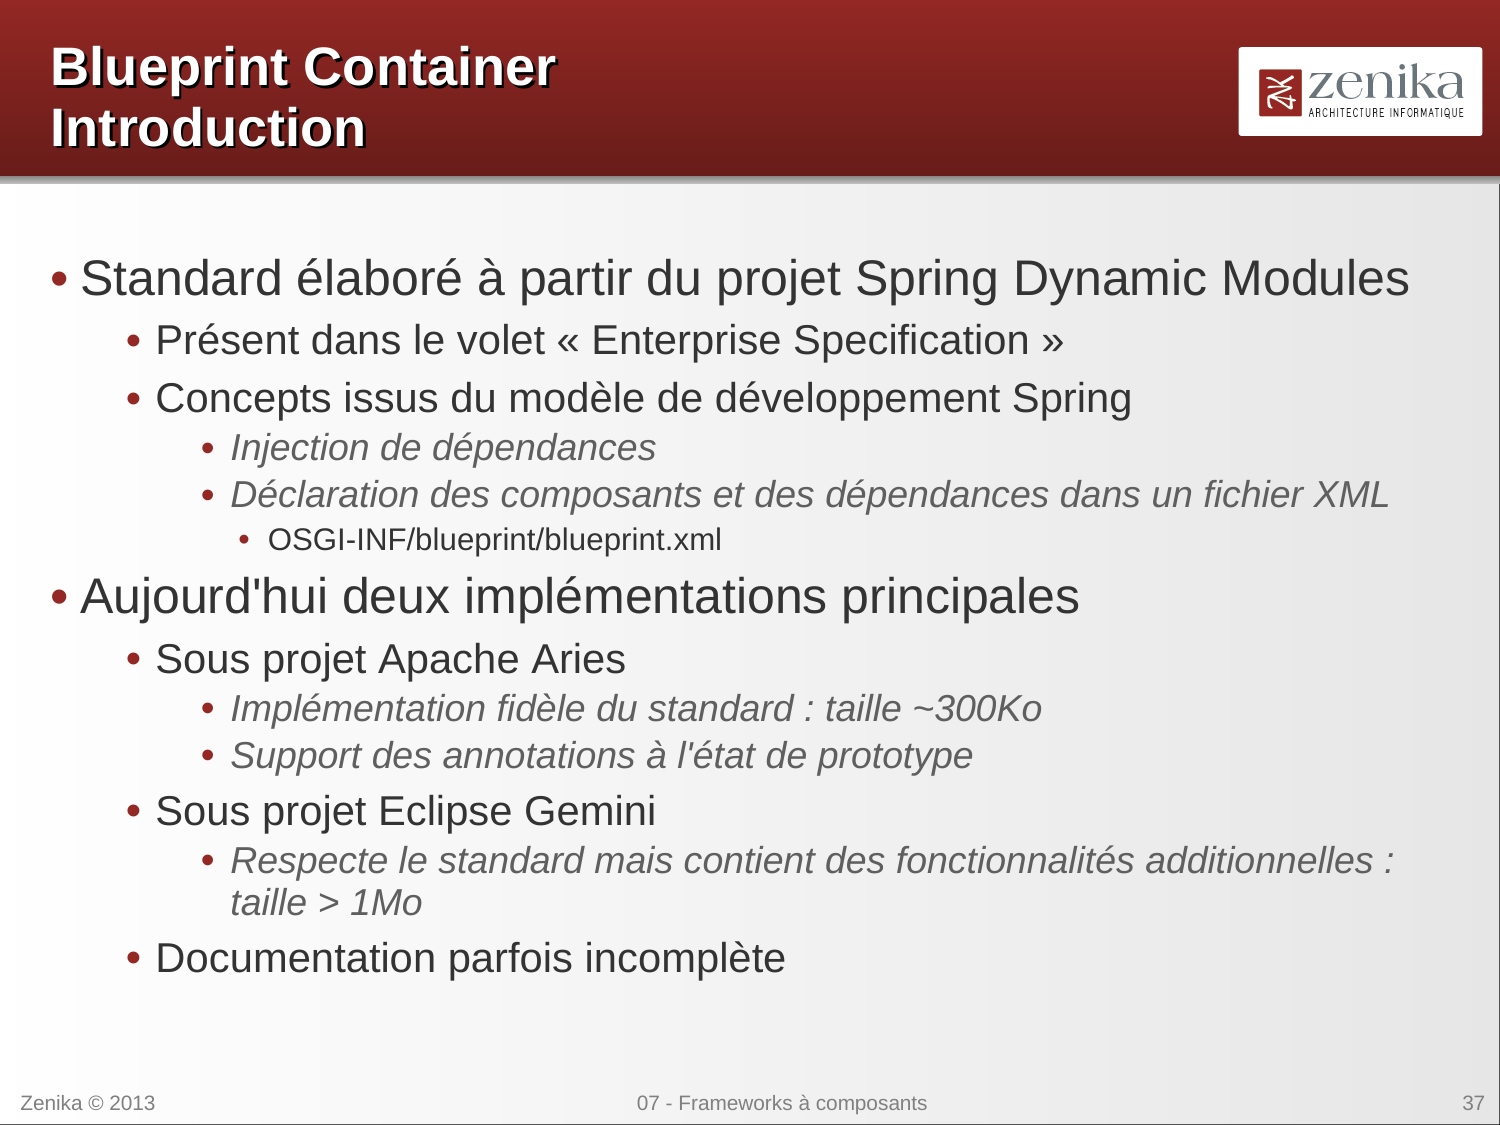

# Blueprint Container Introduction
Standard élaboré à partir du projet Spring Dynamic Modules
Présent dans le volet « Enterprise Specification »
Concepts issus du modèle de développement Spring
Injection de dépendances
Déclaration des composants et des dépendances dans un fichier XML
OSGI-INF/blueprint/blueprint.xml
Aujourd'hui deux implémentations principales
Sous projet Apache Aries
Implémentation fidèle du standard : taille ~300Ko
Support des annotations à l'état de prototype
Sous projet Eclipse Gemini
Respecte le standard mais contient des fonctionnalités additionnelles : taille > 1Mo
Documentation parfois incomplète